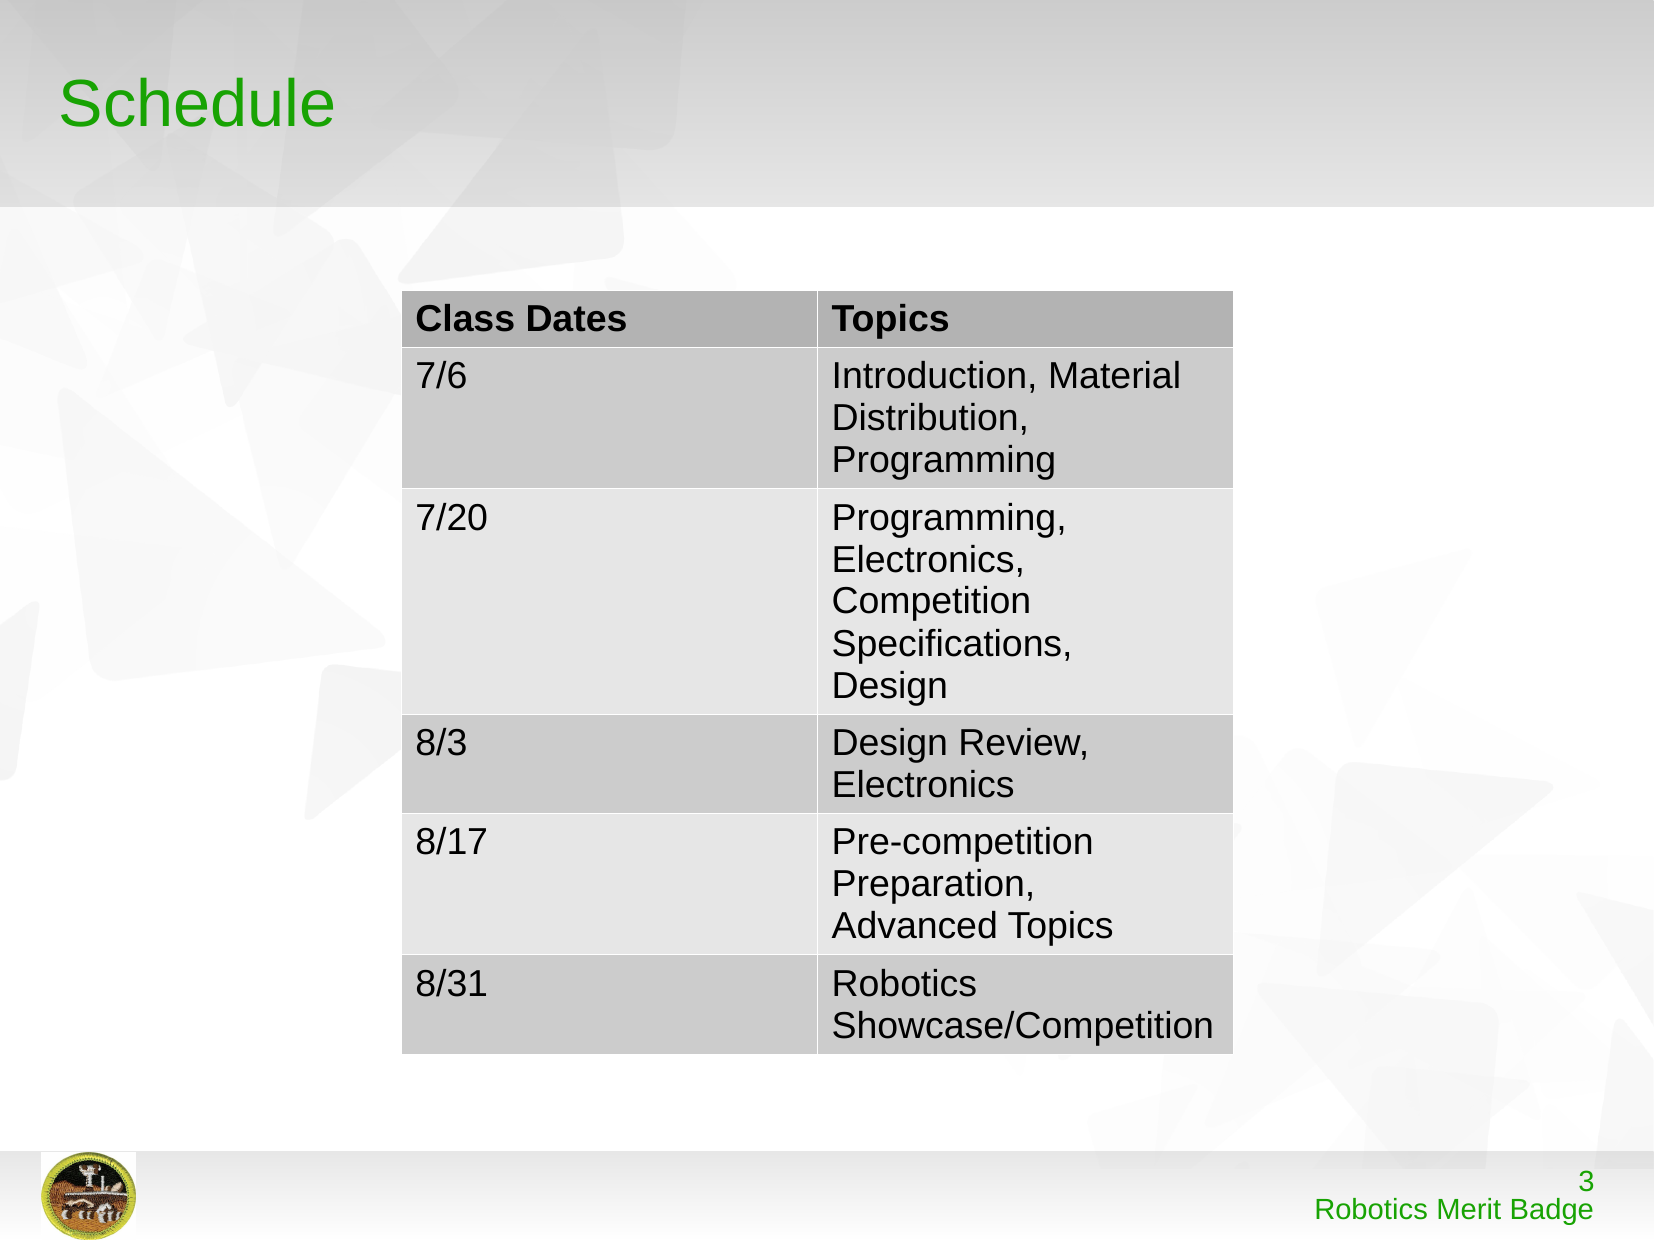

# Schedule
| Class Dates | Topics |
| --- | --- |
| 7/6 | Introduction, Material Distribution, Programming |
| 7/20 | Programming, Electronics, Competition Specifications, Design |
| 8/3 | Design Review, Electronics |
| 8/17 | Pre-competition Preparation, Advanced Topics |
| 8/31 | Robotics Showcase/Competition |
3
Robotics Merit Badge